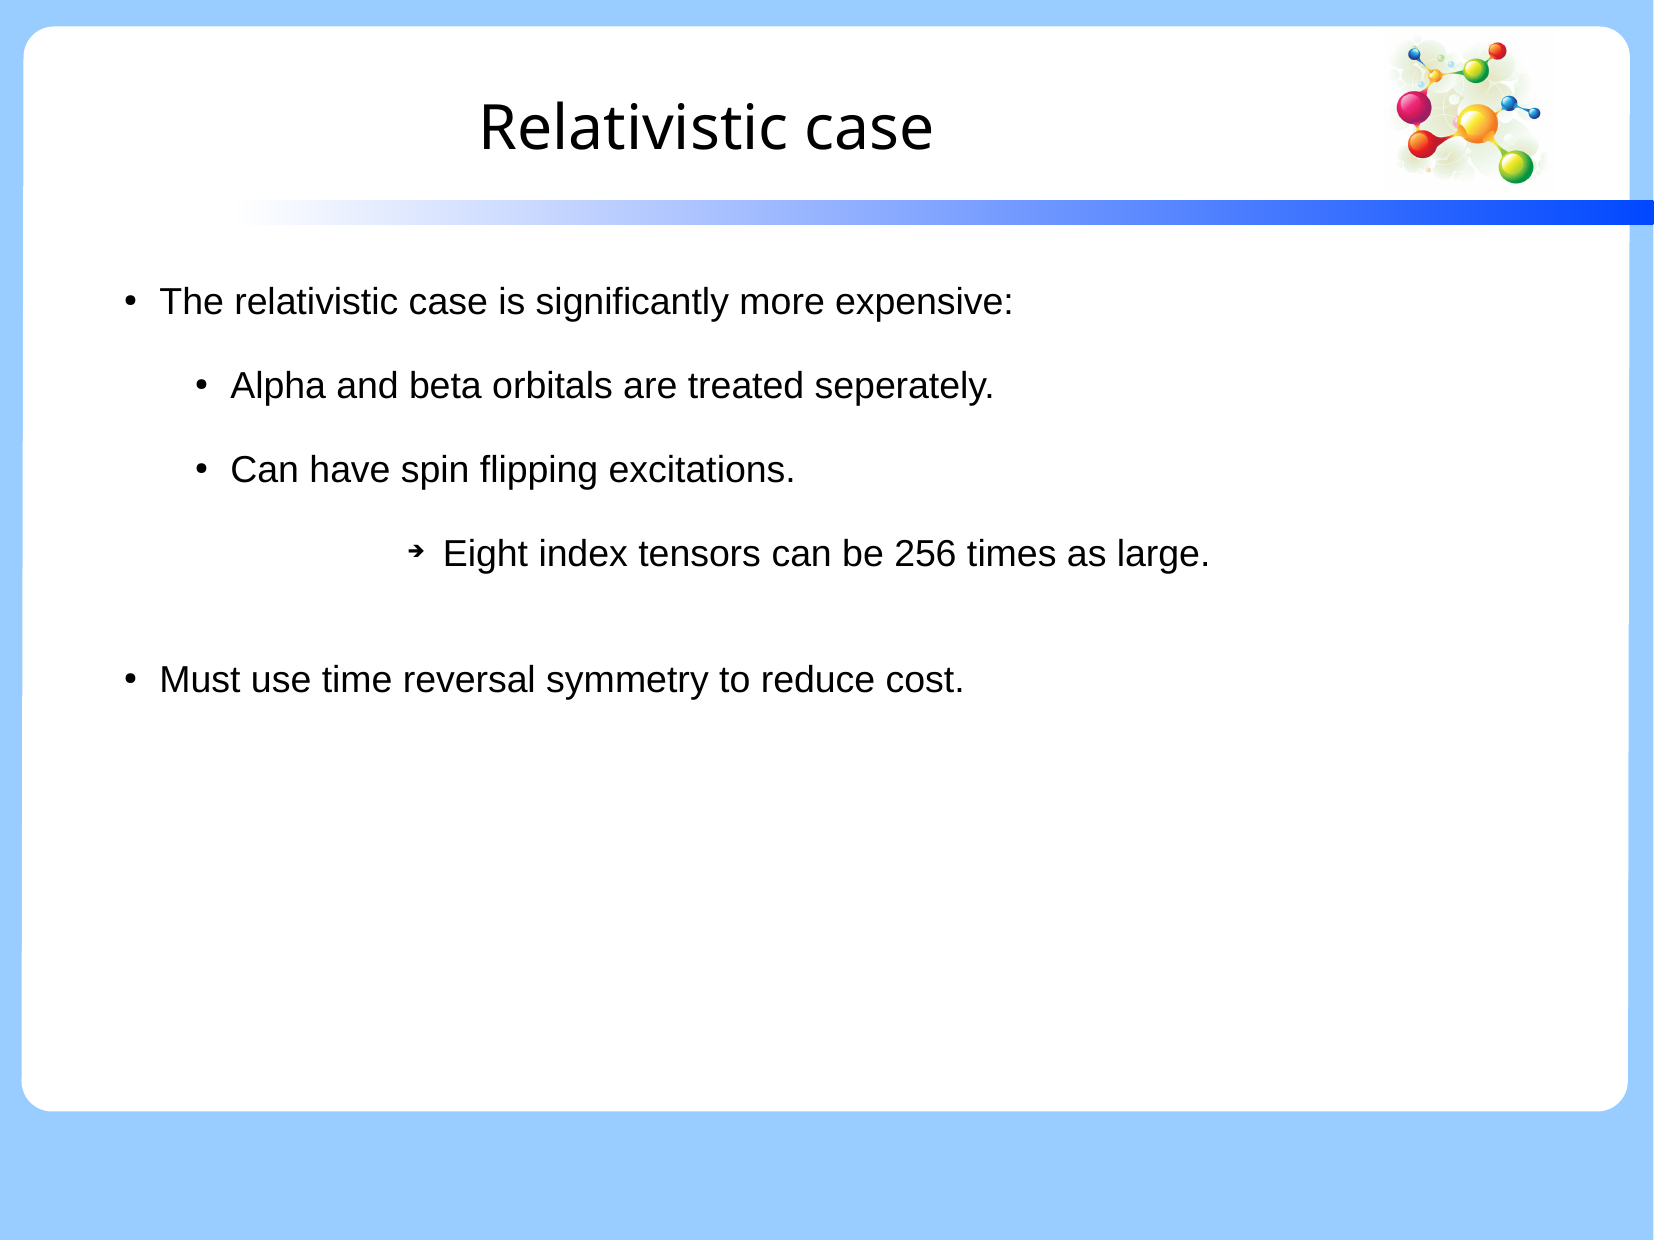

# Relativistic case
The relativistic case is significantly more expensive:
Alpha and beta orbitals are treated seperately.
Can have spin flipping excitations.
Eight index tensors can be 256 times as large.
Must use time reversal symmetry to reduce cost.